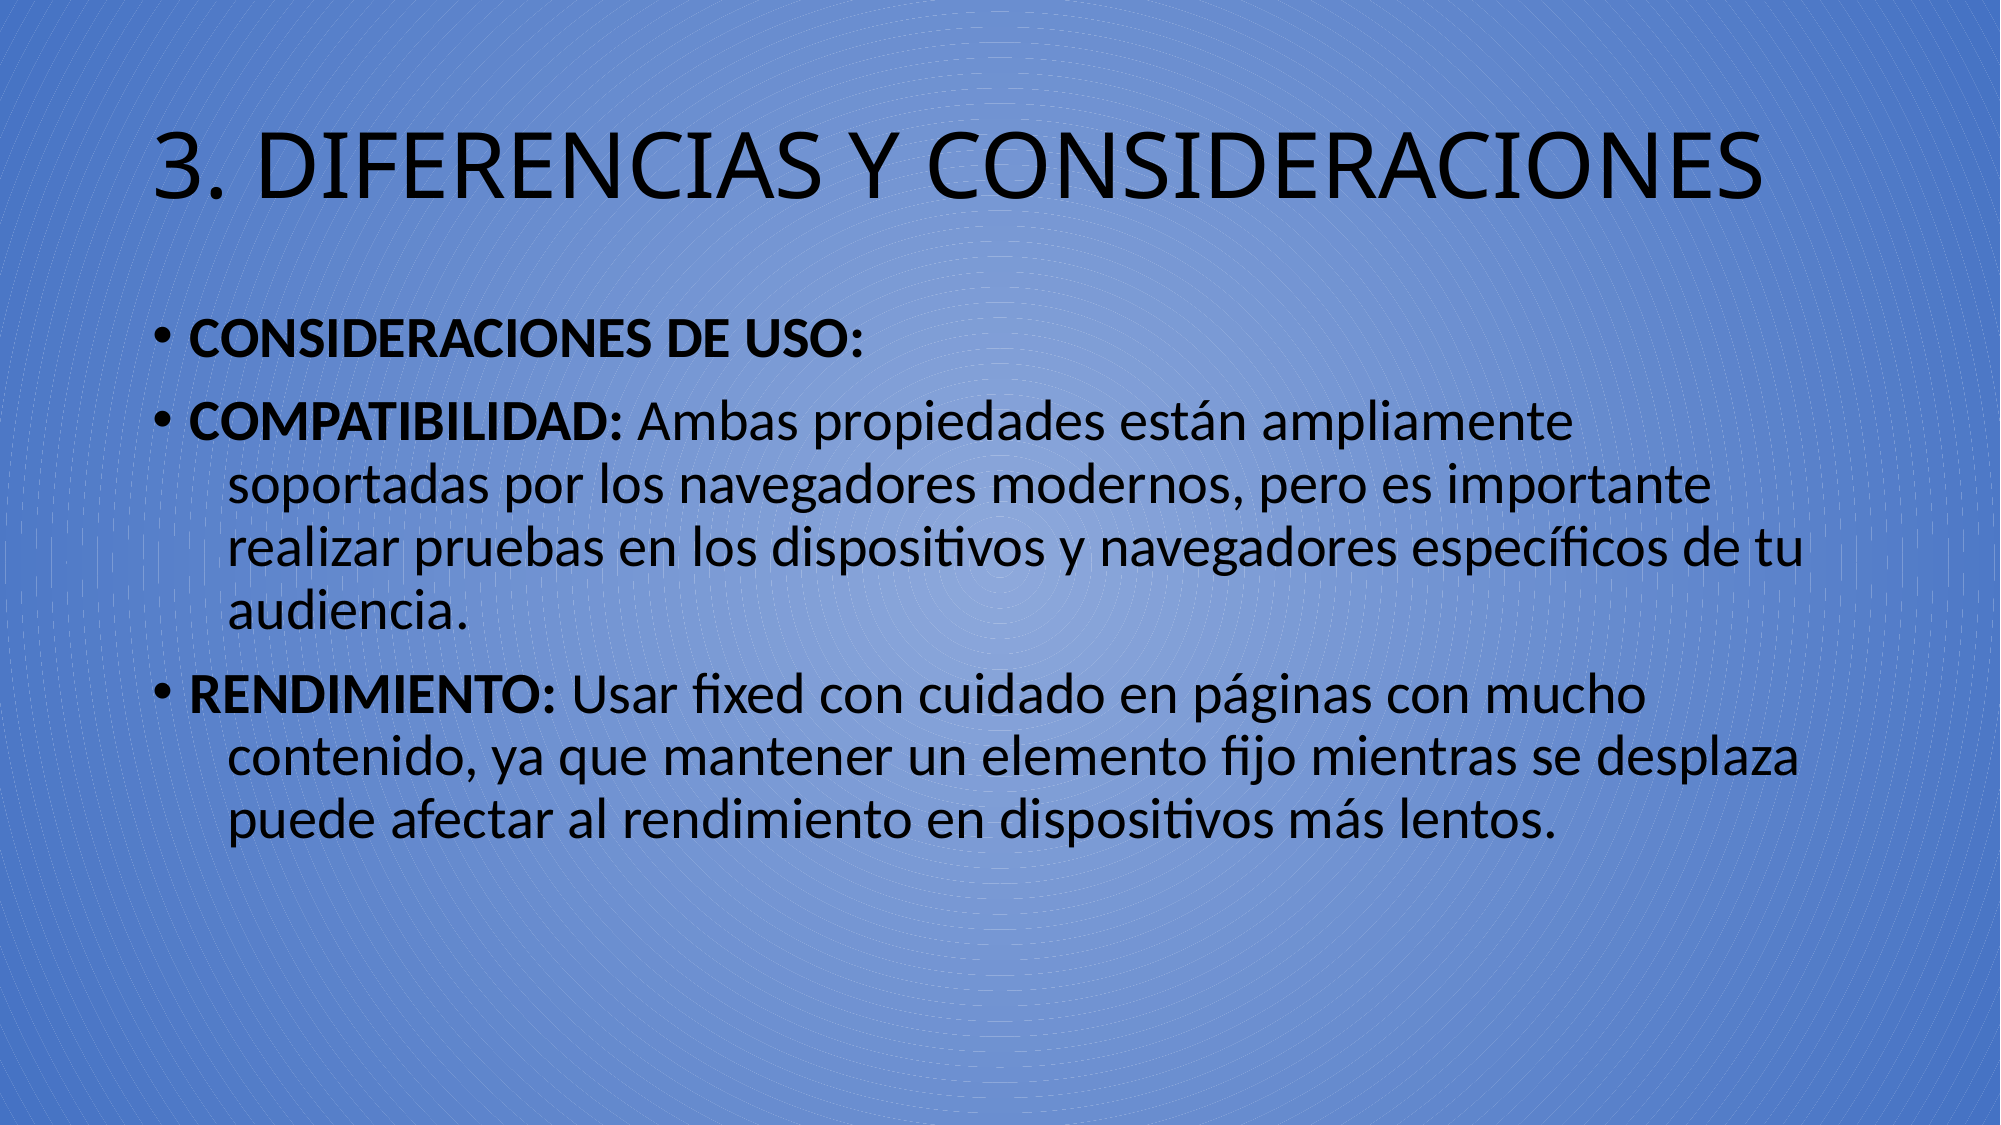

# 3. DIFERENCIAS Y CONSIDERACIONES
CONSIDERACIONES DE USO:
COMPATIBILIDAD: Ambas propiedades están ampliamente soportadas por los navegadores modernos, pero es importante realizar pruebas en los dispositivos y navegadores específicos de tu audiencia.
RENDIMIENTO: Usar fixed con cuidado en páginas con mucho contenido, ya que mantener un elemento fijo mientras se desplaza puede afectar al rendimiento en dispositivos más lentos.